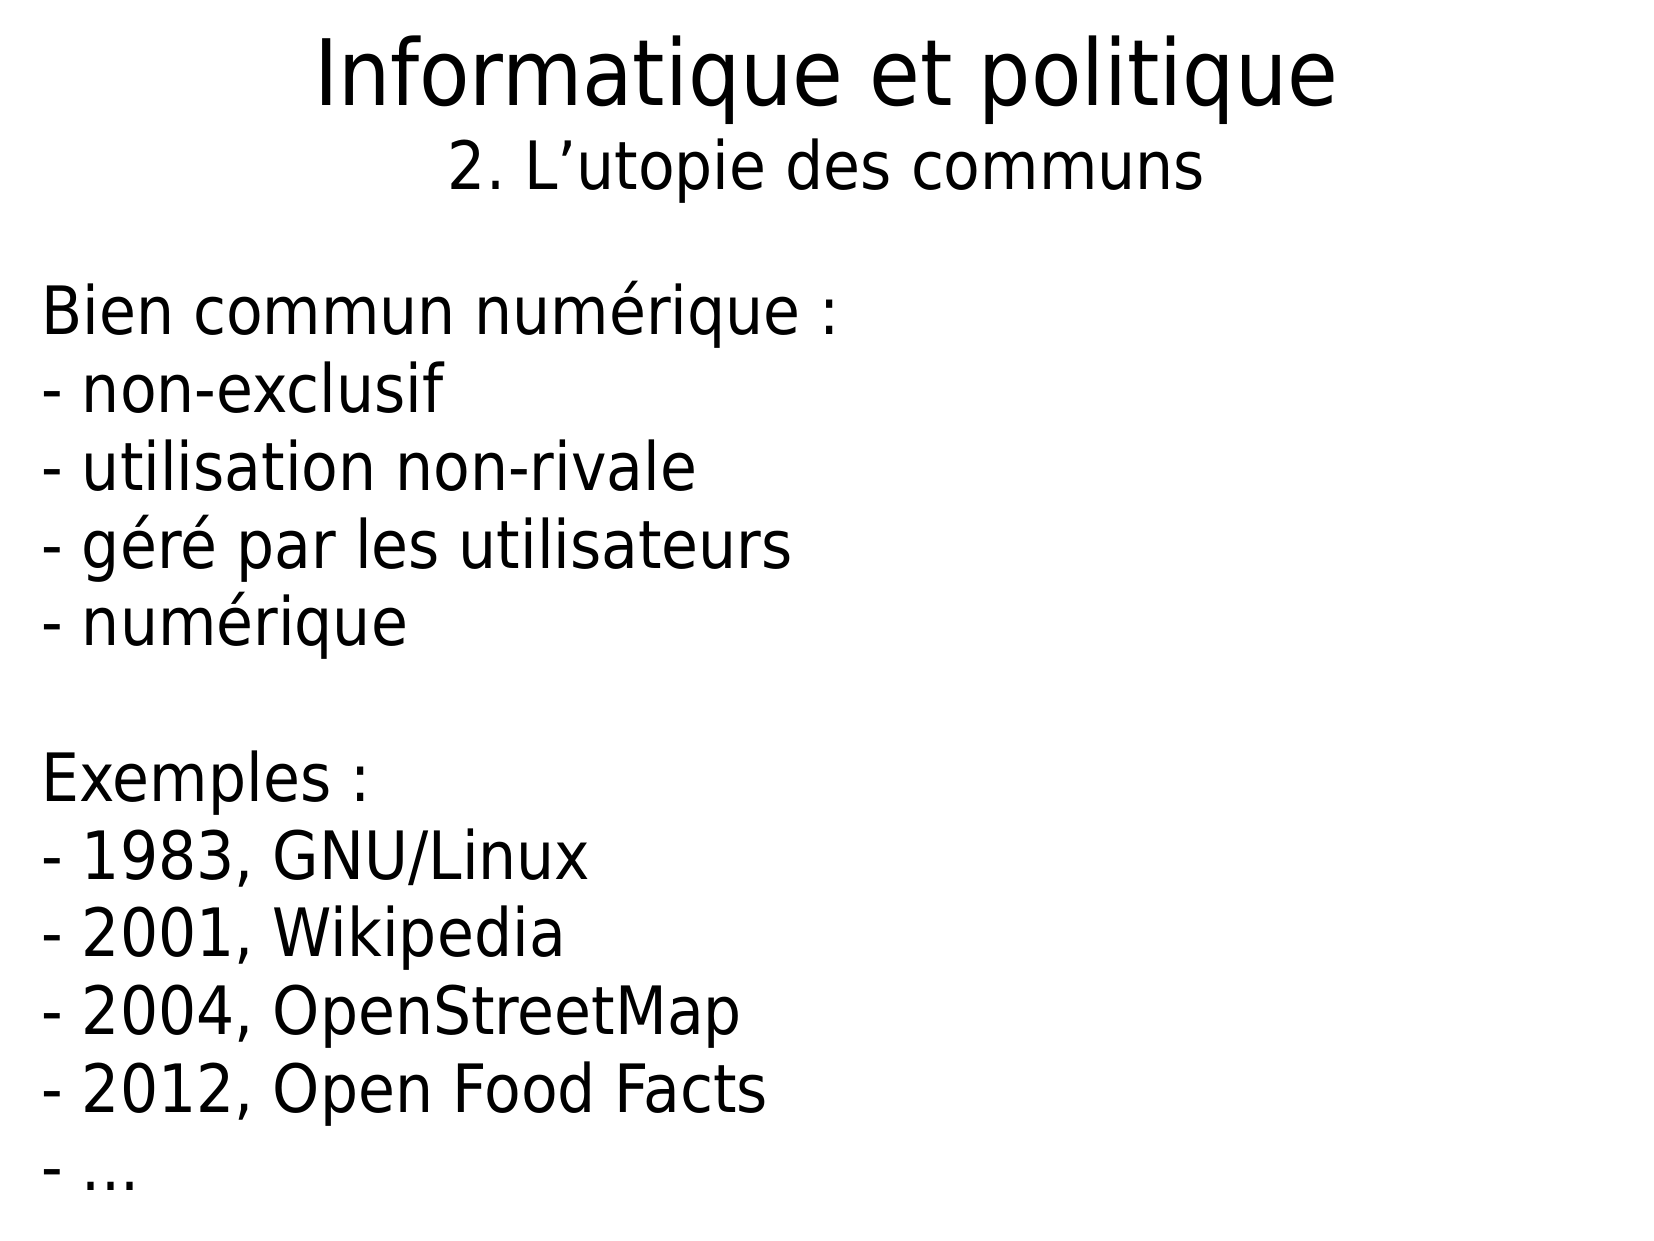

# Informatique et politique 2. L’utopie des communs
Bien commun numérique :
- non-exclusif
- utilisation non-rivale
- géré par les utilisateurs
- numérique
Exemples :
- 1983, GNU/Linux
- 2001, Wikipedia
- 2004, OpenStreetMap
- 2012, Open Food Facts
- ...